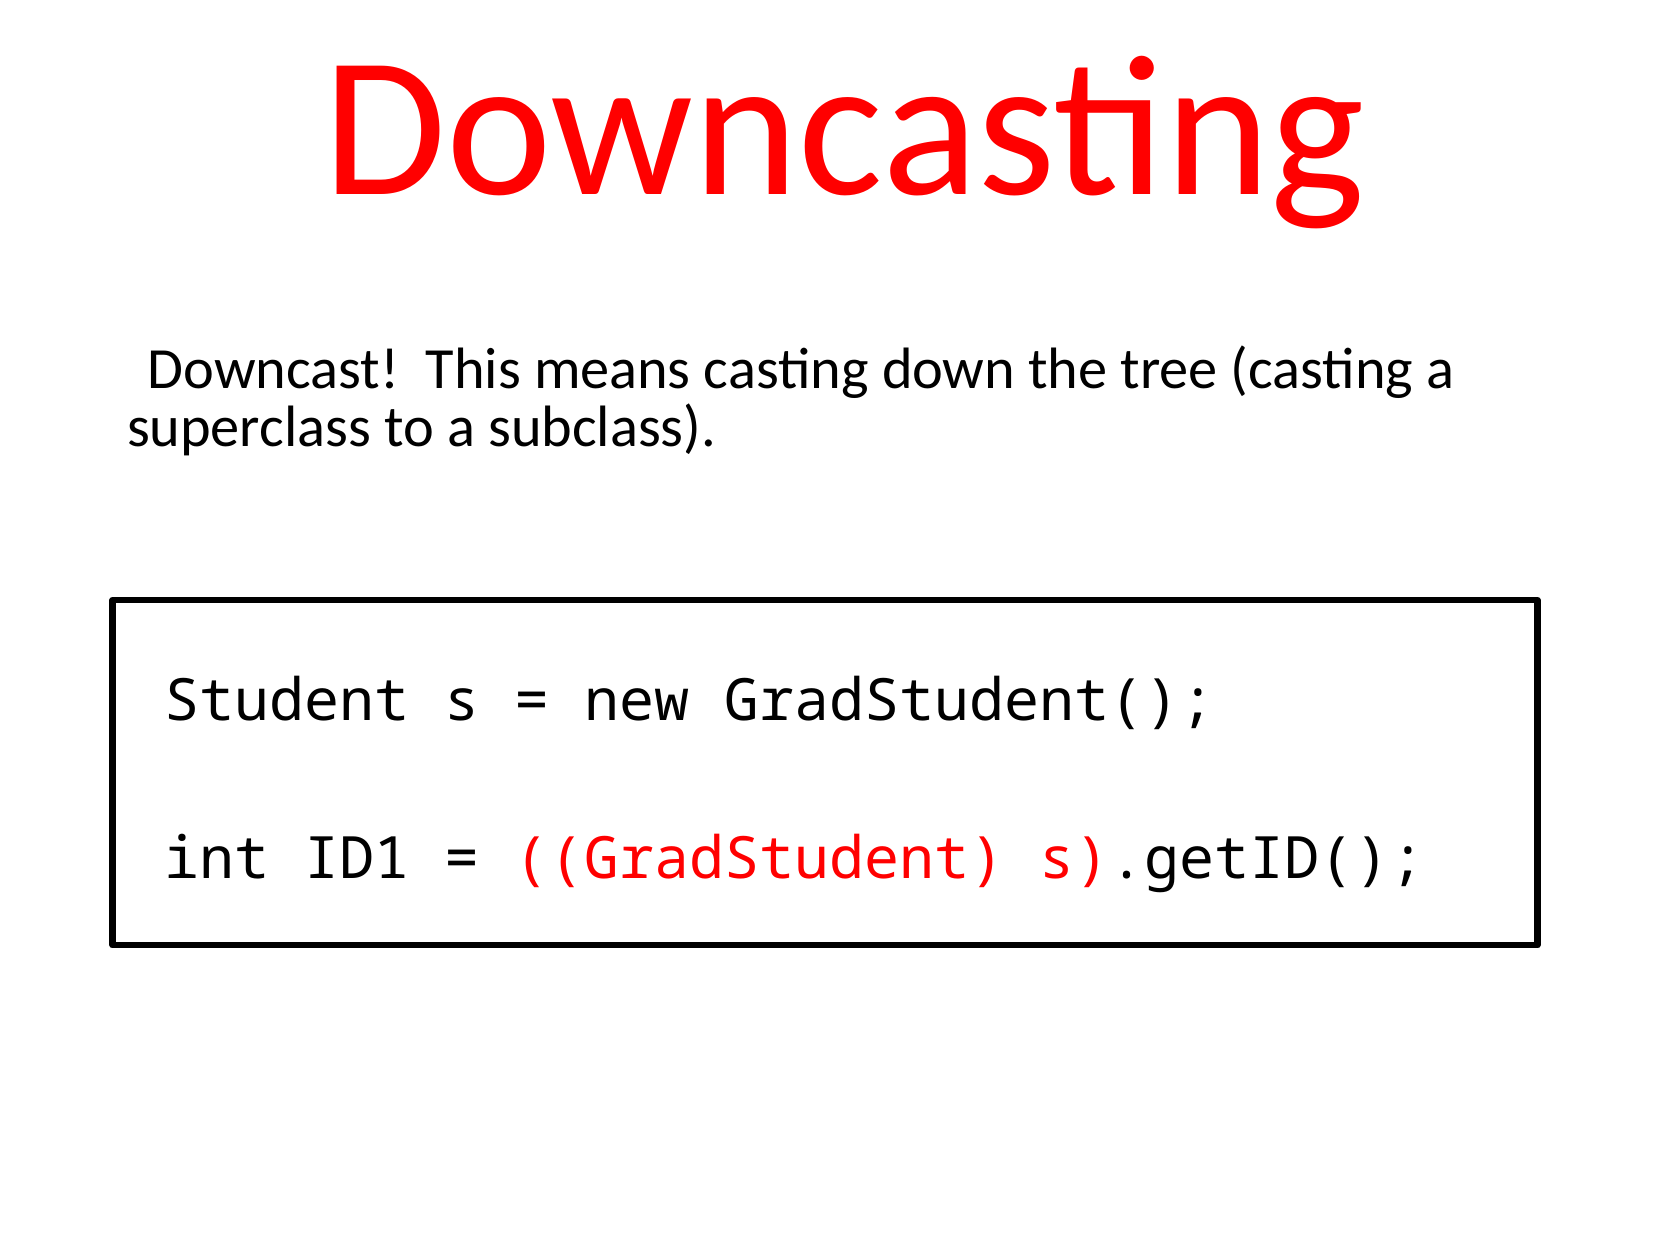

Downcasting
Downcast! This means casting down the tree (casting a superclass to a subclass).
Student s = new GradStudent();
int ID1 = ((GradStudent) s).getID();